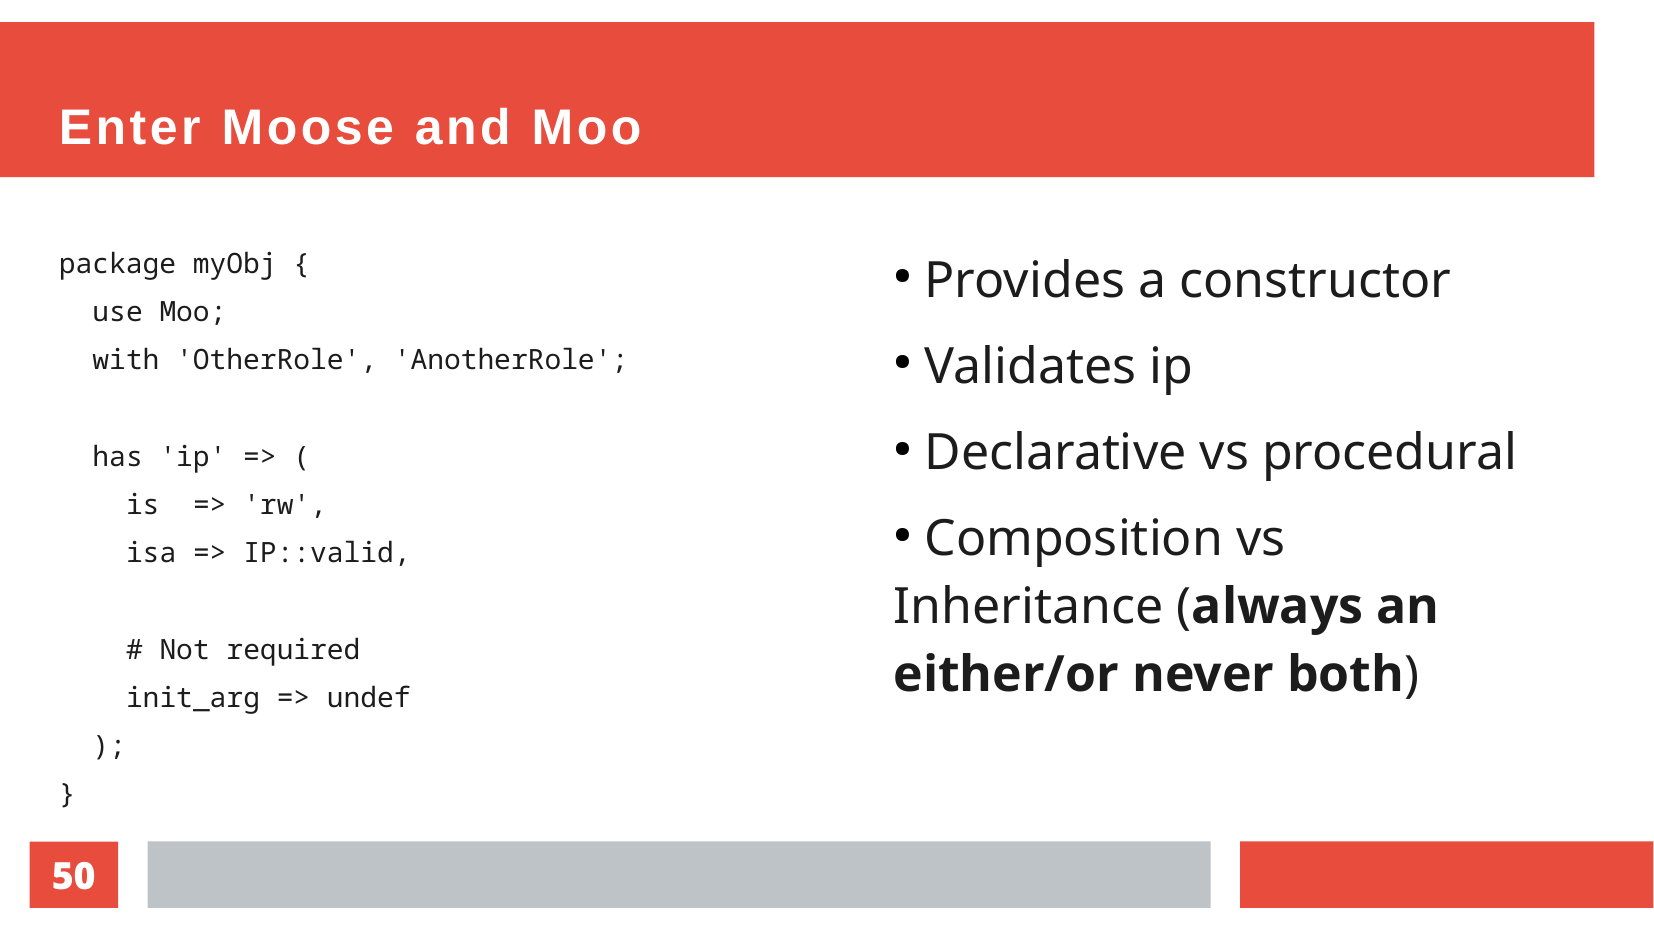

# Enter Moose and Moo
package myObj {
 use Moo;
 with 'OtherRole', 'AnotherRole';
 has 'ip' => (
 is => 'rw',
 isa => IP::valid,
 # Not required
 init_arg => undef
 );
}
 Provides a constructor
 Validates ip
 Declarative vs procedural
 Composition vs Inheritance (always an either/or never both)
50